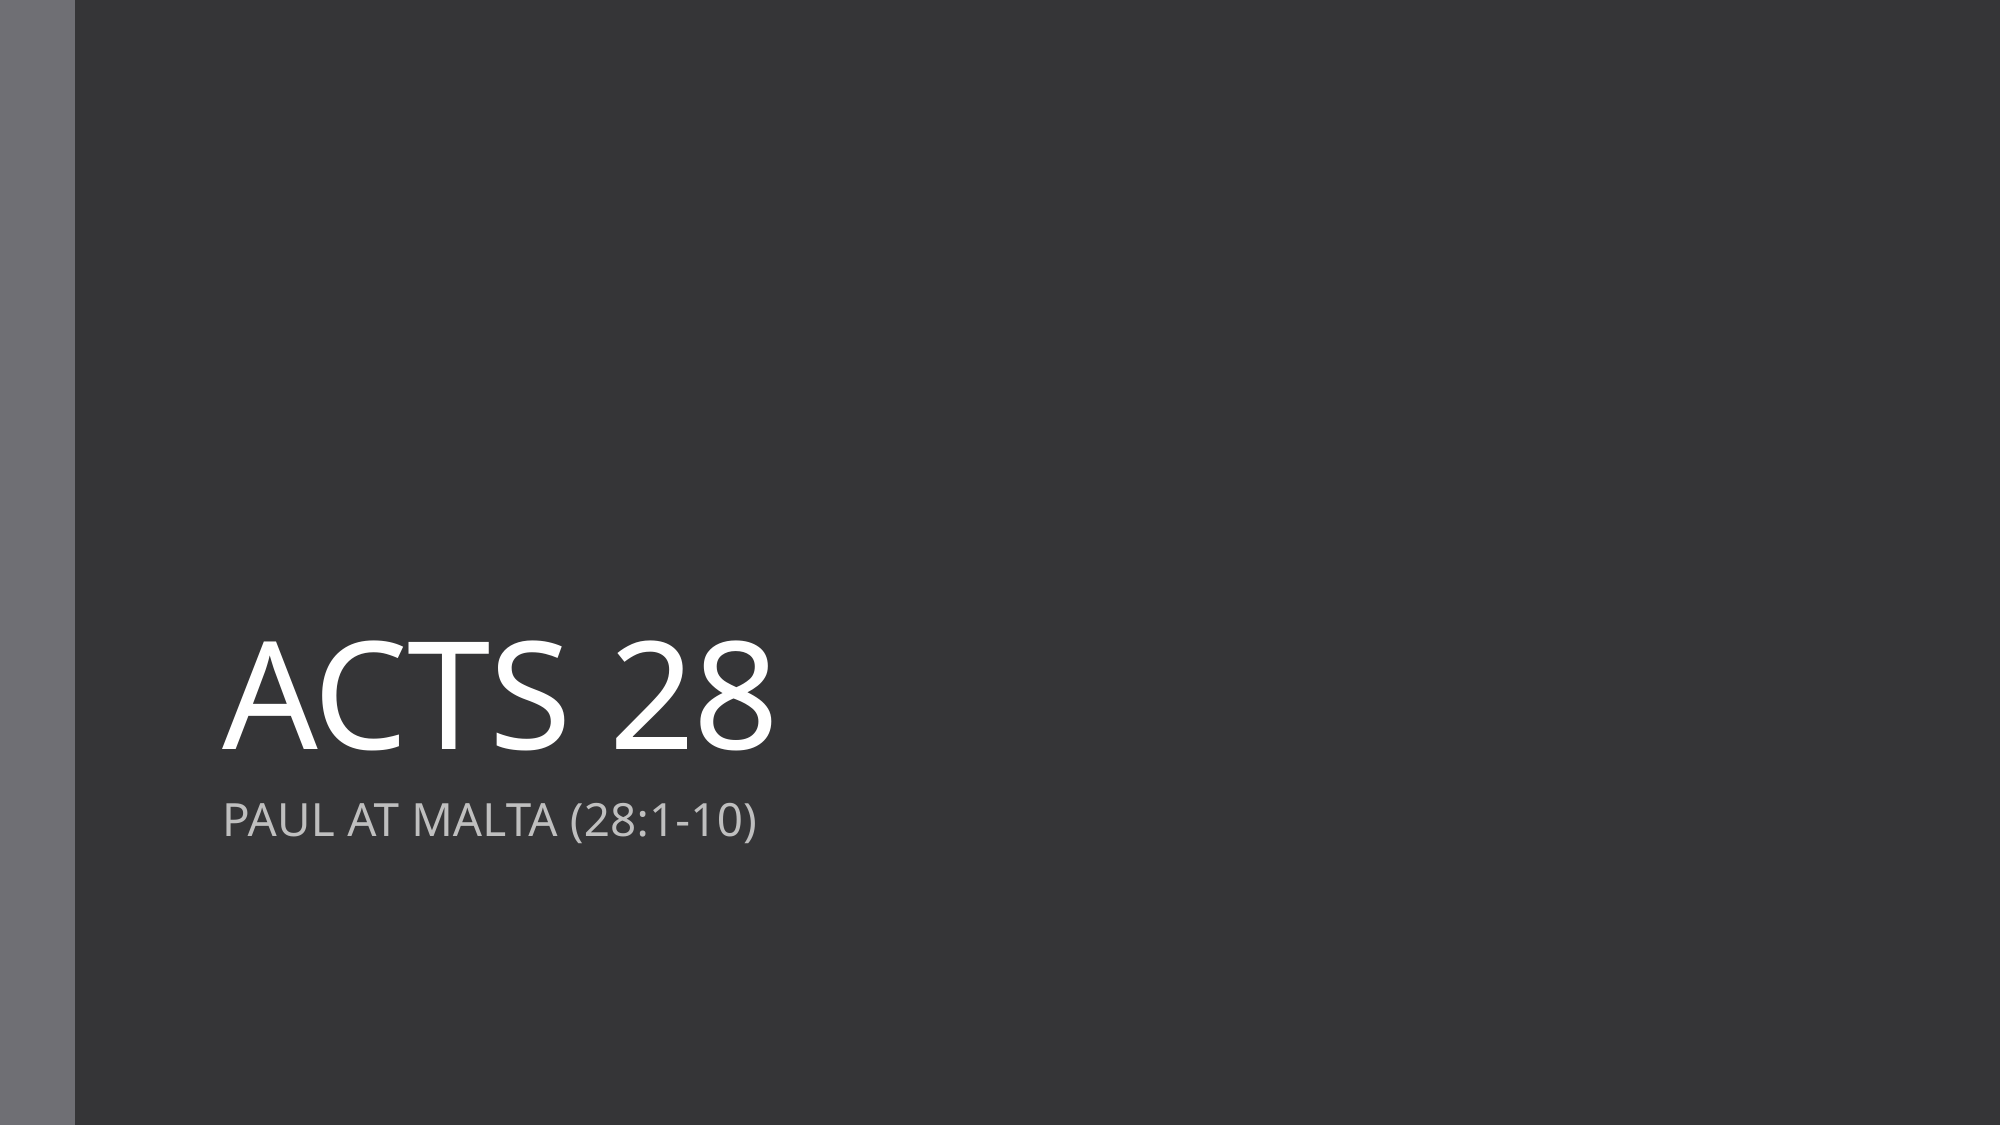

# ACTS 28
PAUL AT MALTA (28:1-10)